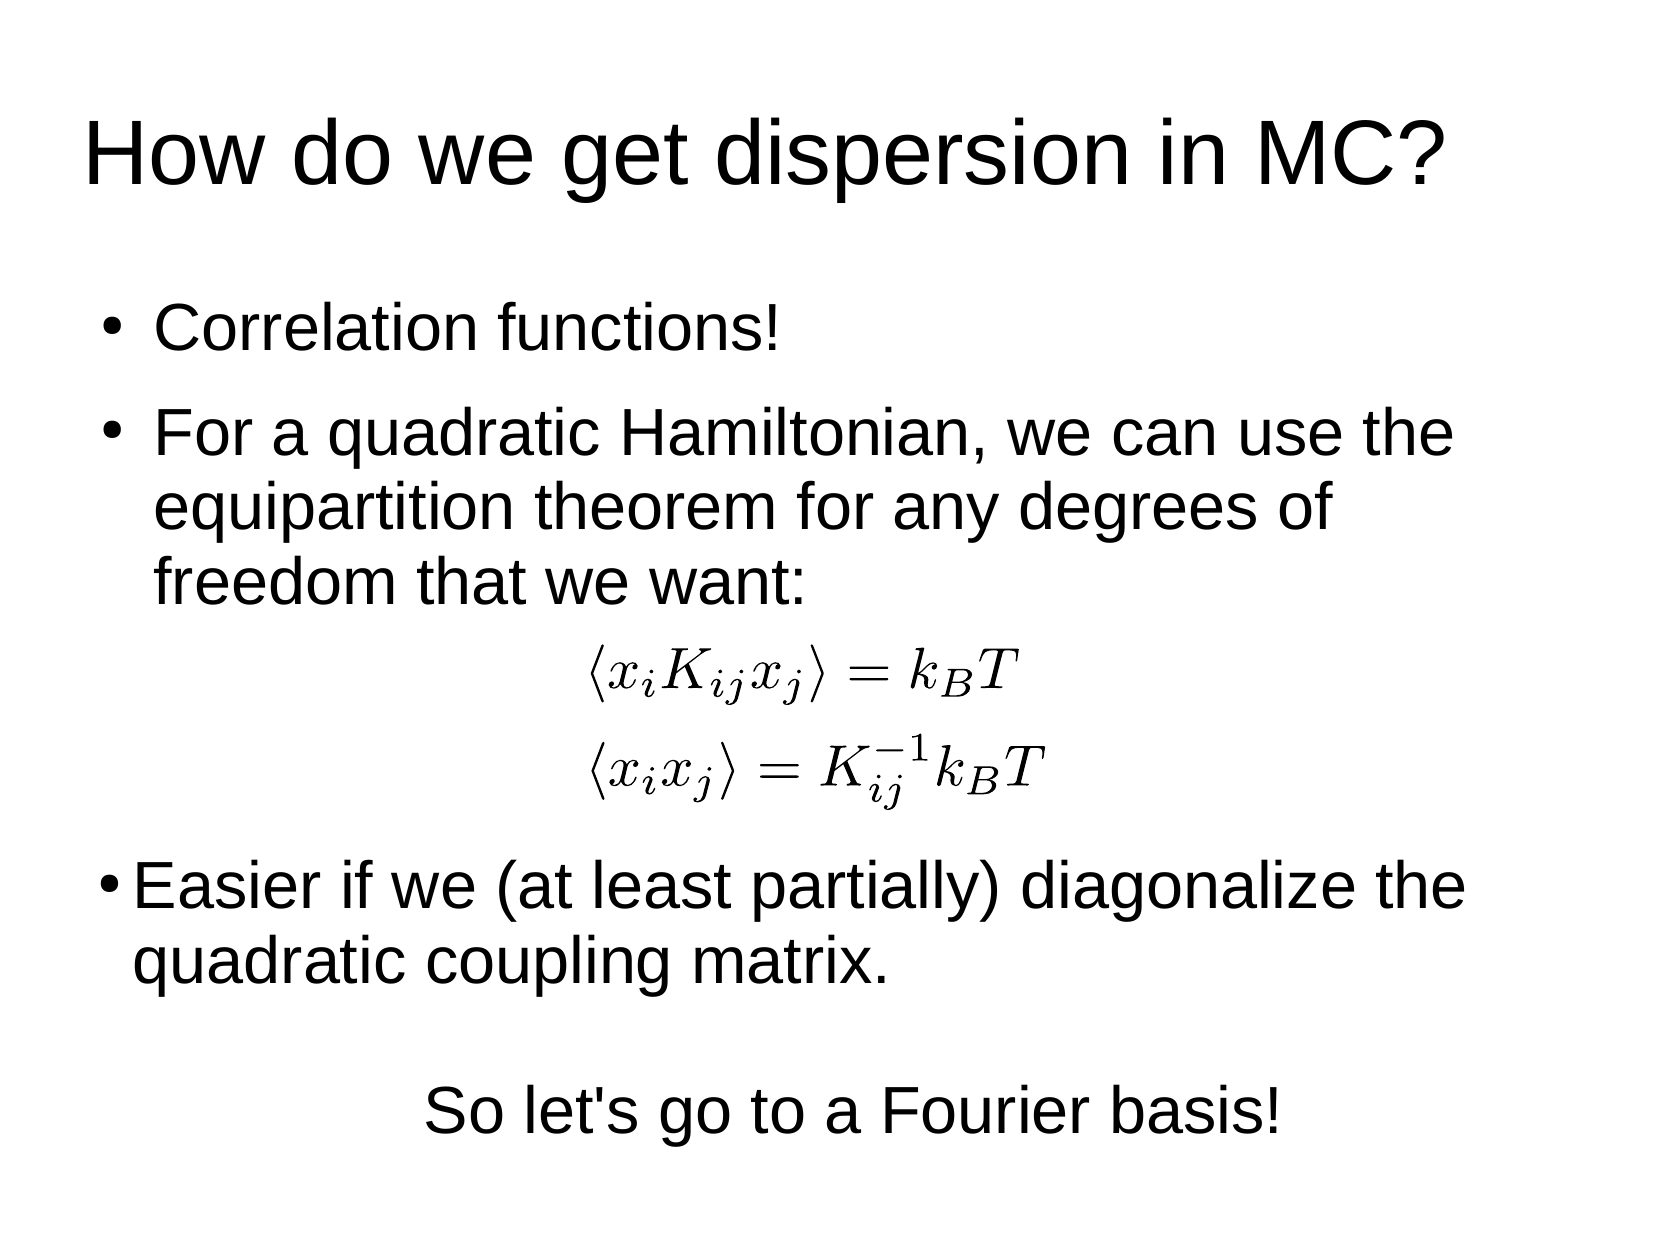

# How do we get dispersion in MC?
Correlation functions!
For a quadratic Hamiltonian, we can use the equipartition theorem for any degrees of freedom that we want:
Easier if we (at least partially) diagonalize the quadratic coupling matrix.
So let's go to a Fourier basis!